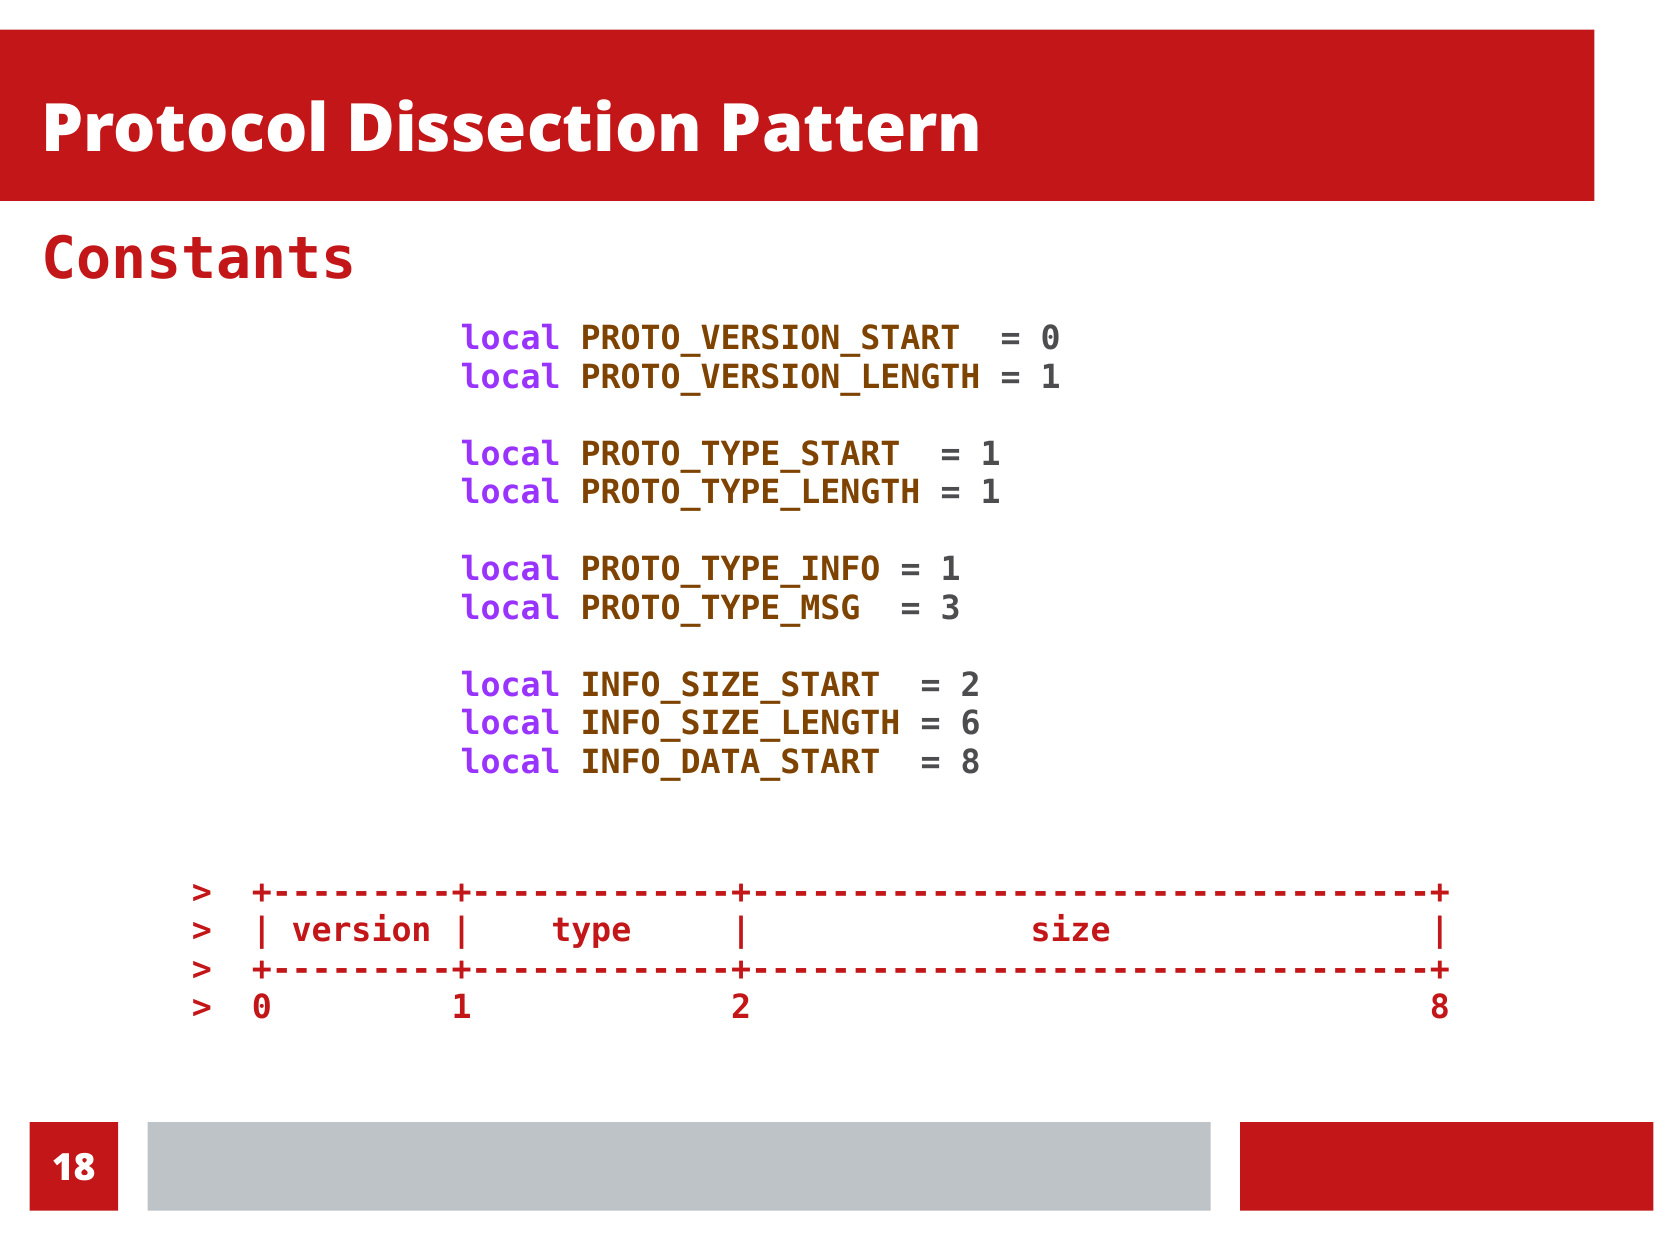

# Protocol Dissection Pattern
Constants
local PROTO_VERSION_START = 0
local PROTO_VERSION_LENGTH = 1
local PROTO_TYPE_START = 1
local PROTO_TYPE_LENGTH = 1
local PROTO_TYPE_INFO = 1
local PROTO_TYPE_MSG = 3
local INFO_SIZE_START = 2
local INFO_SIZE_LENGTH = 6
local INFO_DATA_START = 8
> +---------+-------------+----------------------------------+
> | version | type | size |
> +---------+-------------+----------------------------------+
> 0 1 2 8
18